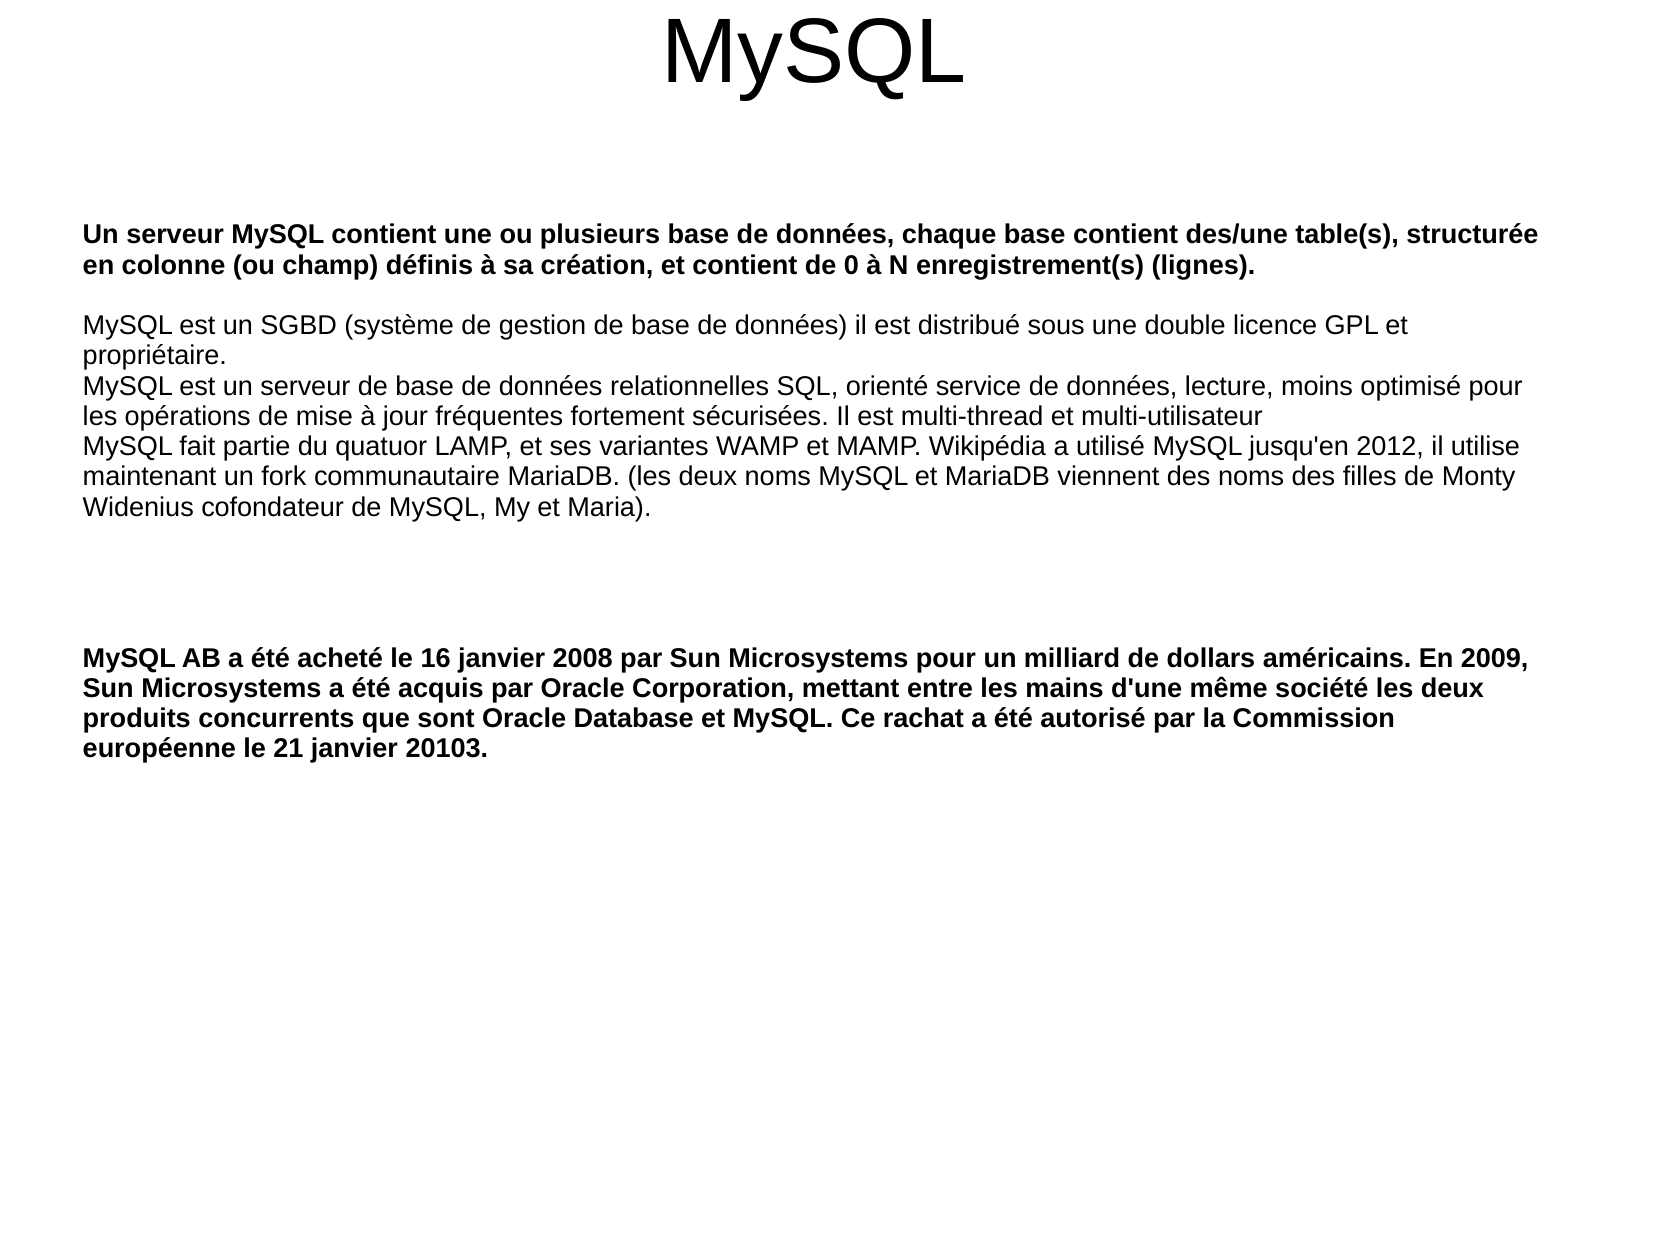

# MySQL
Un serveur MySQL contient une ou plusieurs base de données, chaque base contient des/une table(s), structurée en colonne (ou champ) définis à sa création, et contient de 0 à N enregistrement(s) (lignes).
MySQL est un SGBD (système de gestion de base de données) il est distribué sous une double licence GPL et propriétaire.
MySQL est un serveur de base de données relationnelles SQL, orienté service de données, lecture, moins optimisé pour les opérations de mise à jour fréquentes fortement sécurisées. Il est multi-thread et multi-utilisateur
MySQL fait partie du quatuor LAMP, et ses variantes WAMP et MAMP. Wikipédia a utilisé MySQL jusqu'en 2012, il utilise maintenant un fork communautaire MariaDB. (les deux noms MySQL et MariaDB viennent des noms des filles de Monty Widenius cofondateur de MySQL, My et Maria).
MySQL AB a été acheté le 16 janvier 2008 par Sun Microsystems pour un milliard de dollars américains. En 2009, Sun Microsystems a été acquis par Oracle Corporation, mettant entre les mains d'une même société les deux produits concurrents que sont Oracle Database et MySQL. Ce rachat a été autorisé par la Commission européenne le 21 janvier 20103.